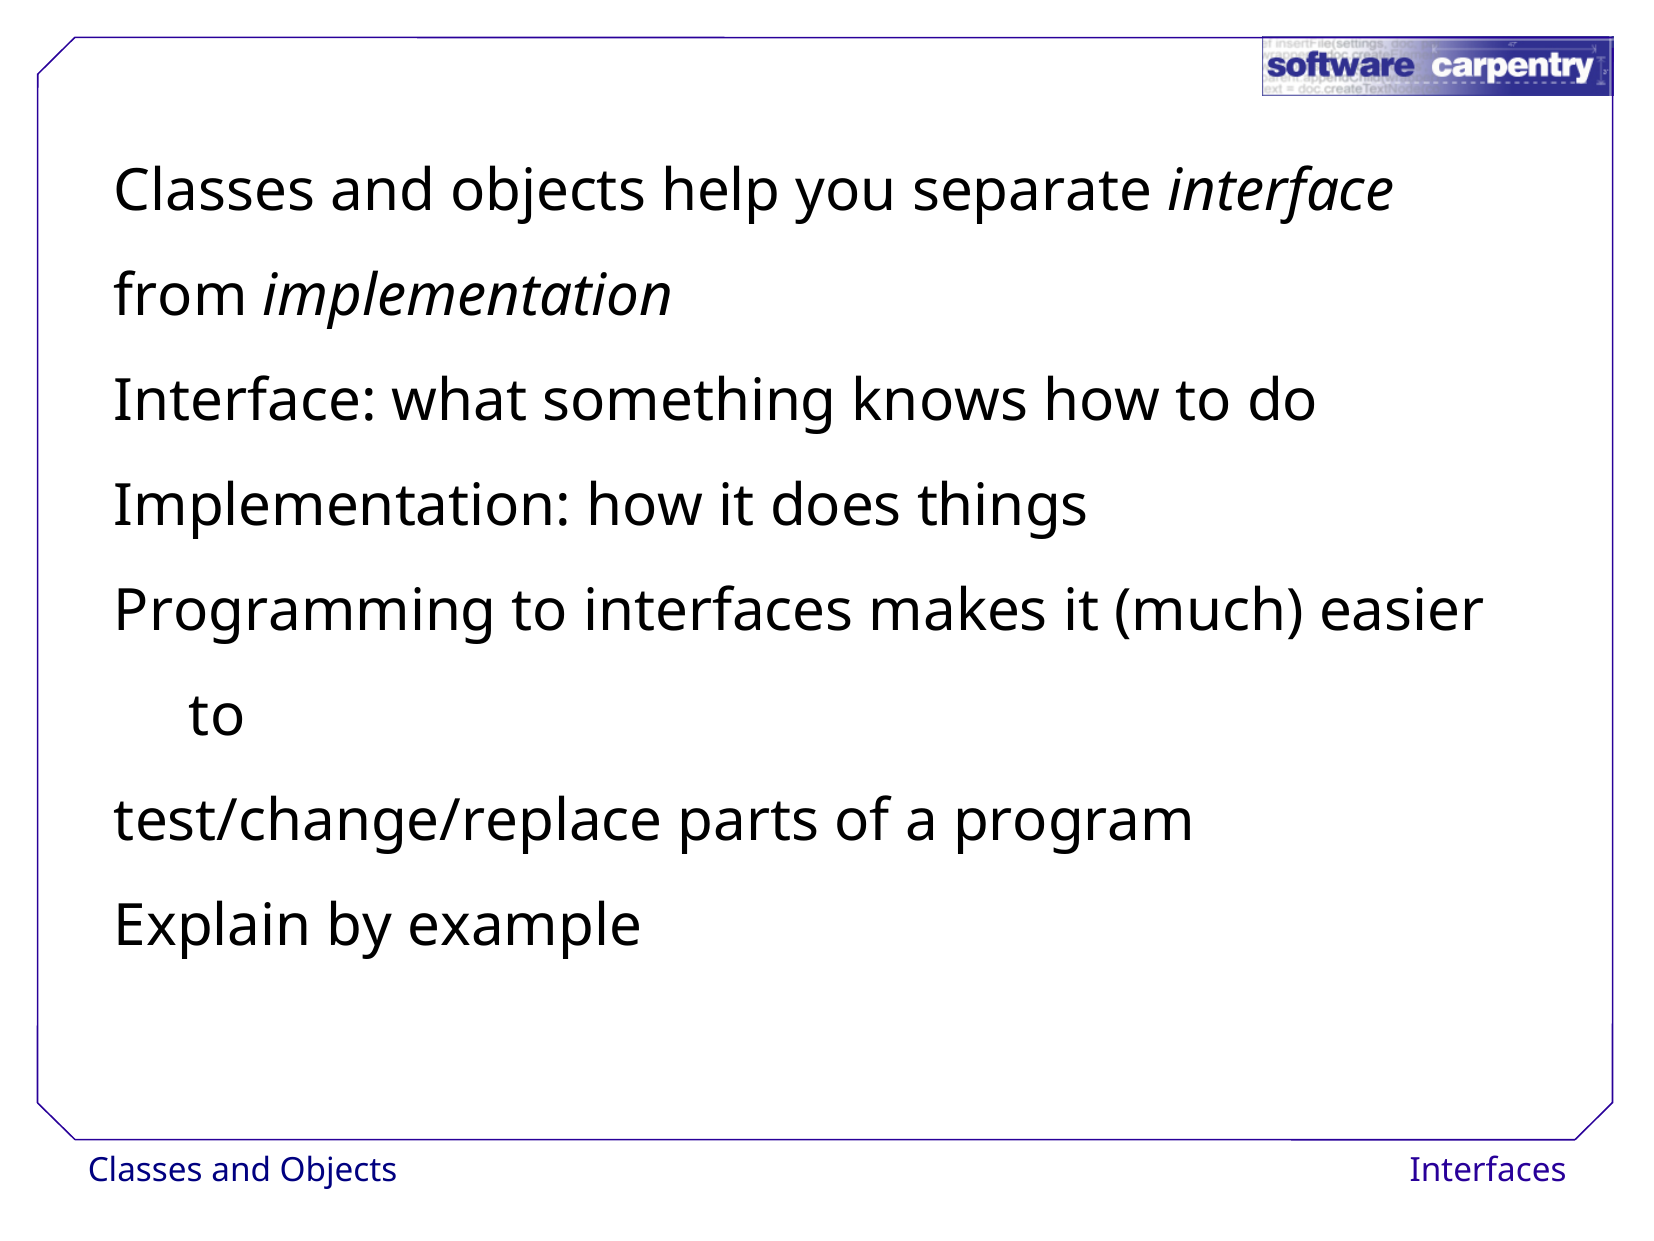

Classes and objects help you separate interface
from implementation
Interface: what something knows how to do
Implementation: how it does things
Programming to interfaces makes it (much) easier to
test/change/replace parts of a program
Explain by example